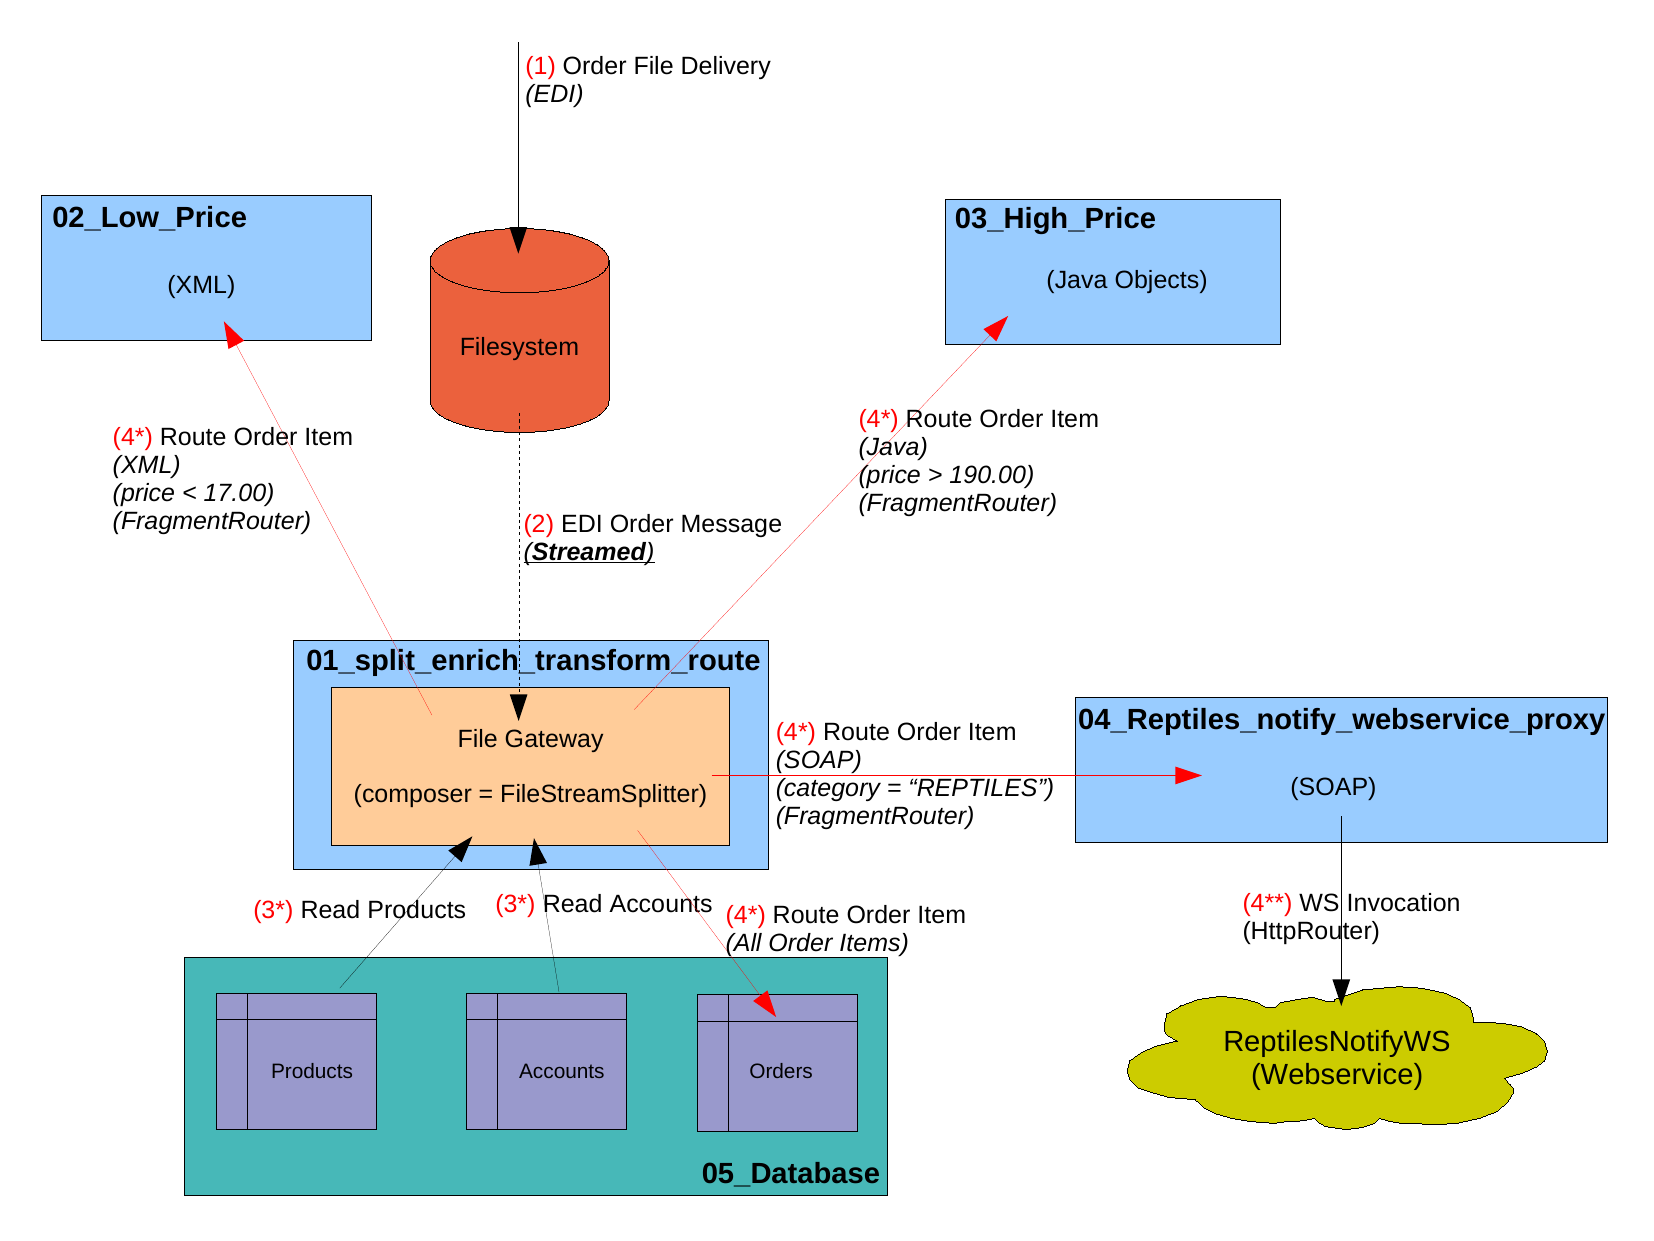

(1) Order File Delivery
(EDI)
02_Low_Price
03_High_Price
Filesystem
(Java Objects)
(XML)
(4*) Route Order Item
(Java)
(price > 190.00)
(FragmentRouter)
(2) EDI Order Message
(Streamed)
(4*) Route Order Item
(XML)
(price < 17.00)
(FragmentRouter)
01_split_enrich_transform_route
File Gateway
(composer = FileStreamSplitter)
04_Reptiles_notify_webservice_proxy
(4*) Route Order Item
(SOAP)
(category = “REPTILES”)
(FragmentRouter)
(SOAP)
(4**) WS Invocation
(HttpRouter)
(3*) Read Accounts
(3*) Read Products
(4*) Route Order Item
(All Order Items)
ReptilesNotifyWS
(Webservice)
Products
Accounts
Orders
05_Database